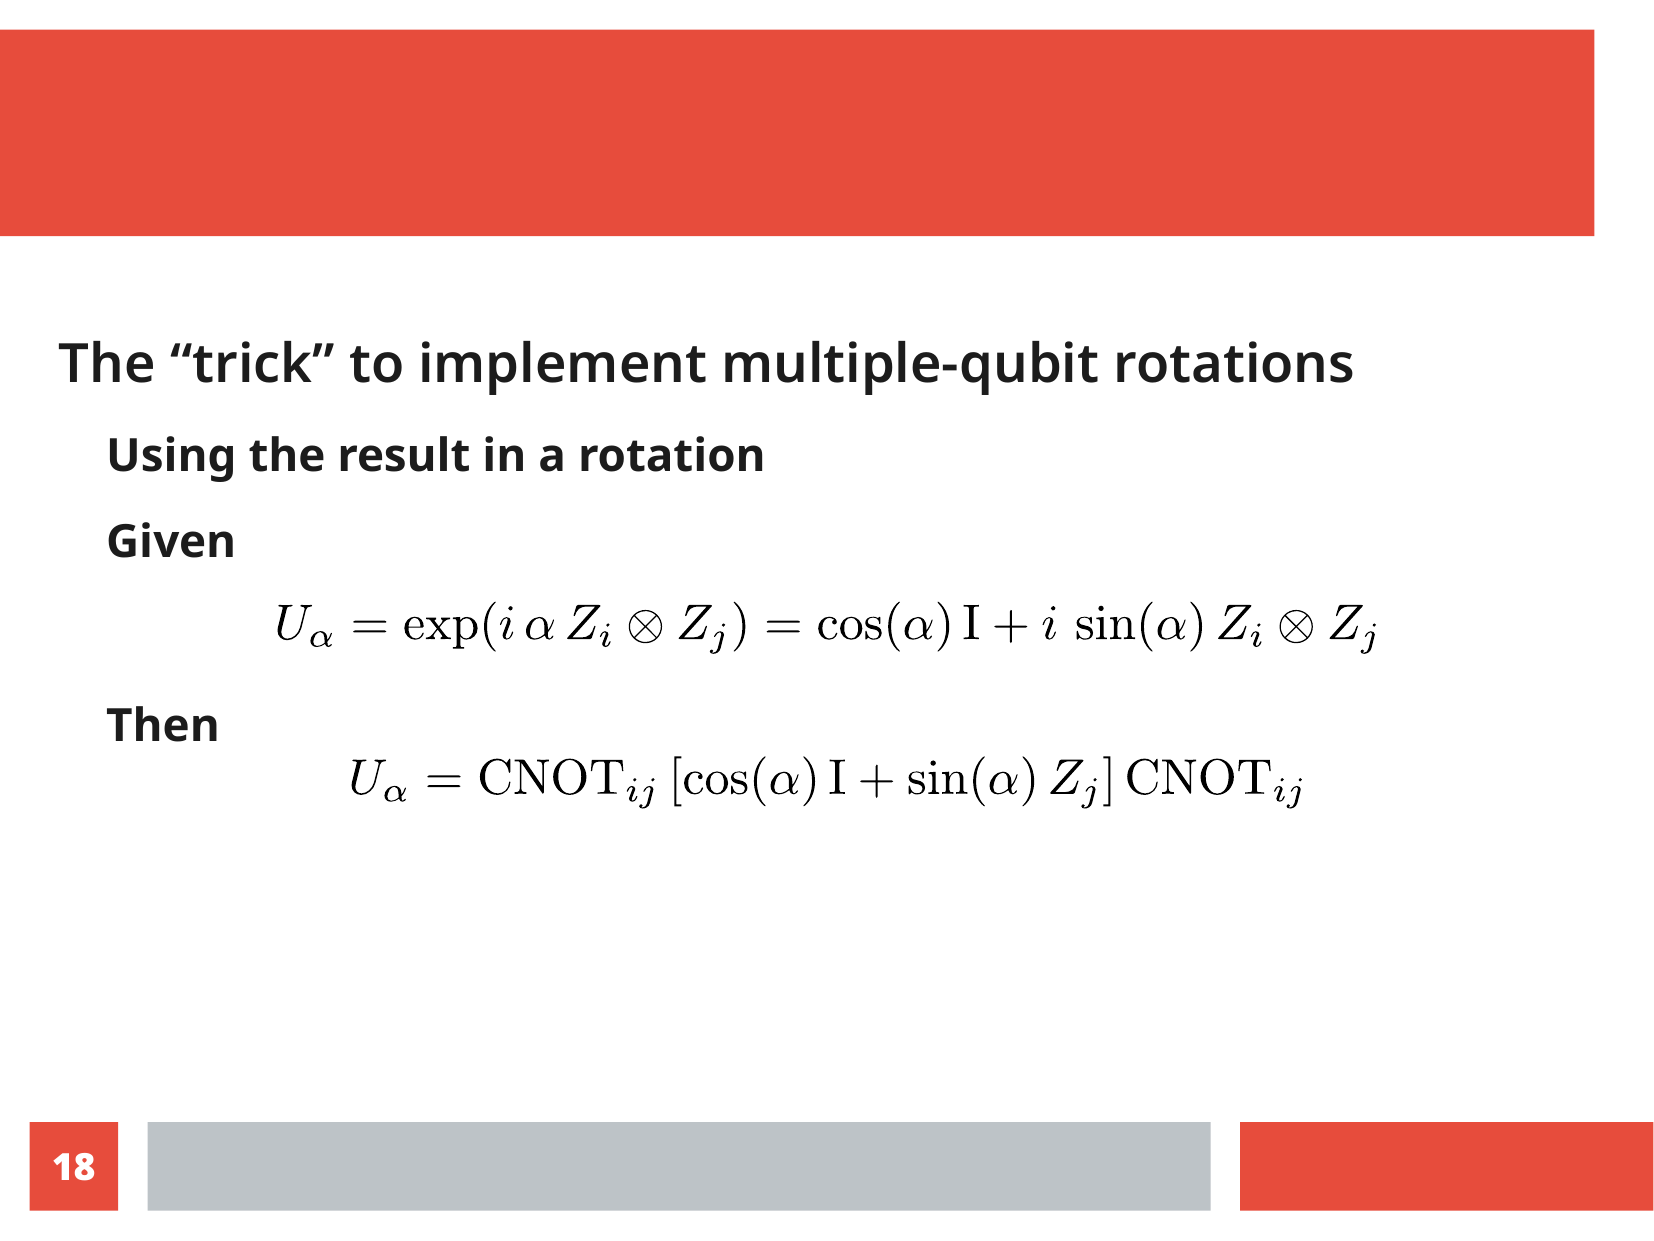

#
The “trick” to implement multiple-qubit rotations
Using the result in a rotation
Given
Then
18